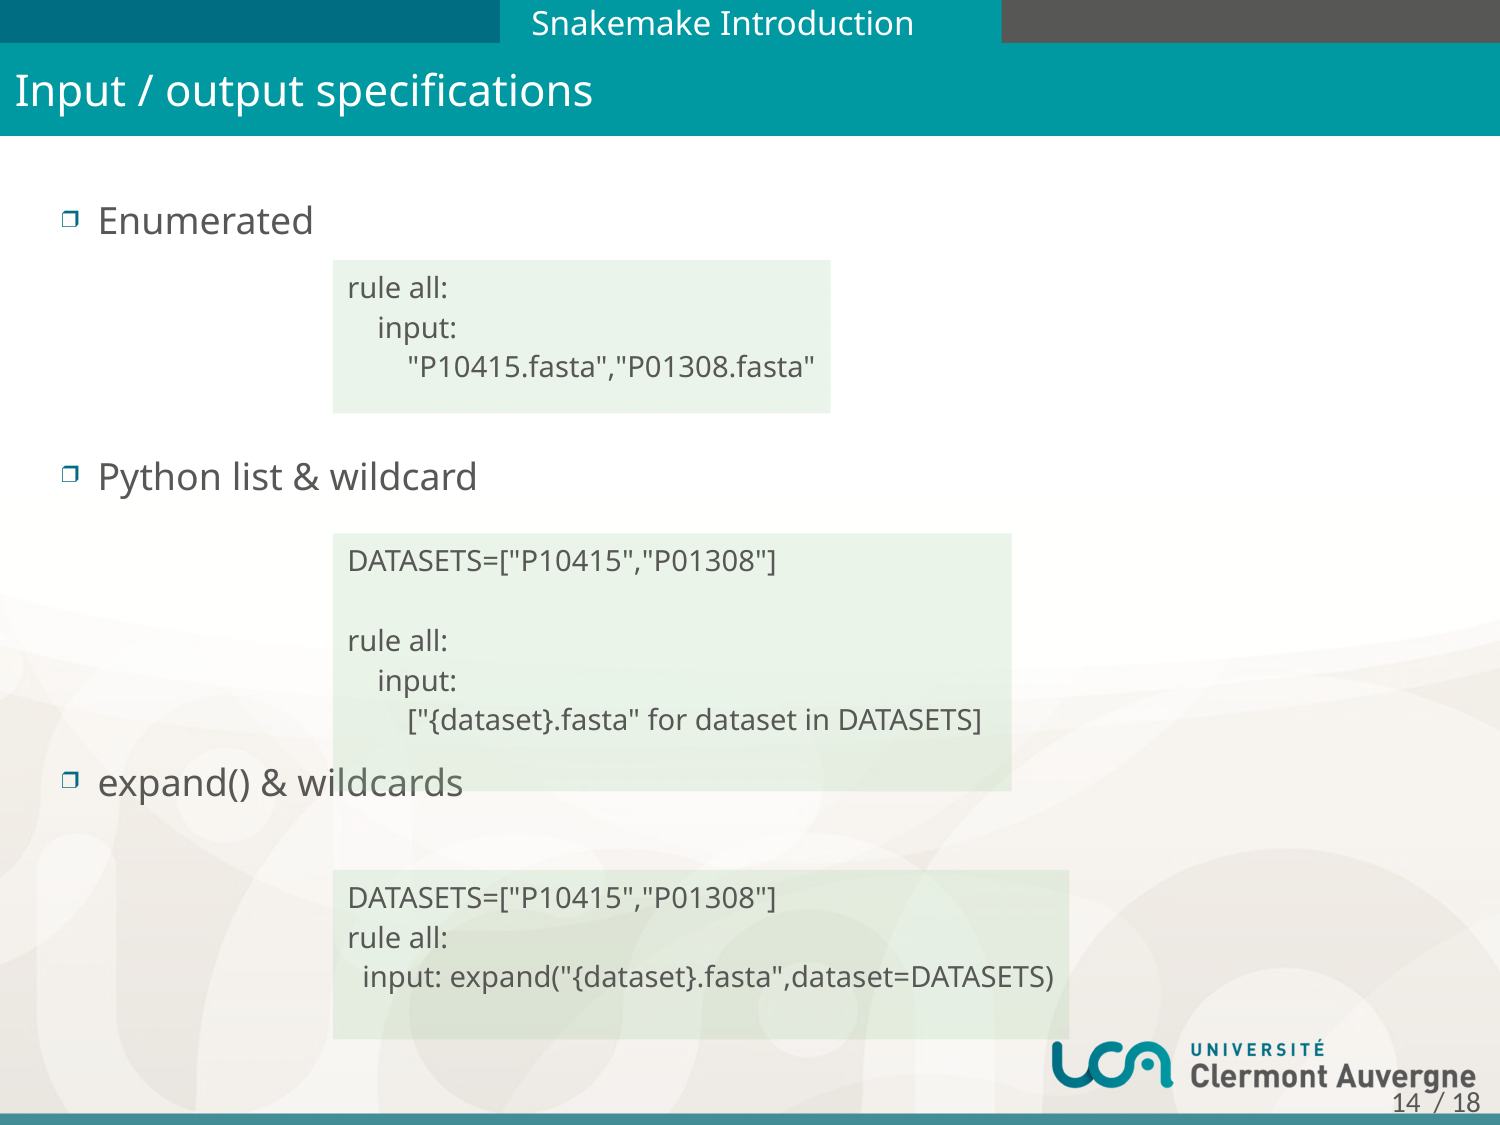

Snakemake Introduction
Input / output specifications
Enumerated
Python list & wildcard
expand() & wildcards
rule all:
 input:
 "P10415.fasta","P01308.fasta"
DATASETS=["P10415","P01308"]
rule all:
 input:
 ["{dataset}.fasta" for dataset in DATASETS]
DATASETS=["P10415","P01308"]
rule all:
 input: expand("{dataset}.fasta",dataset=DATASETS)
14